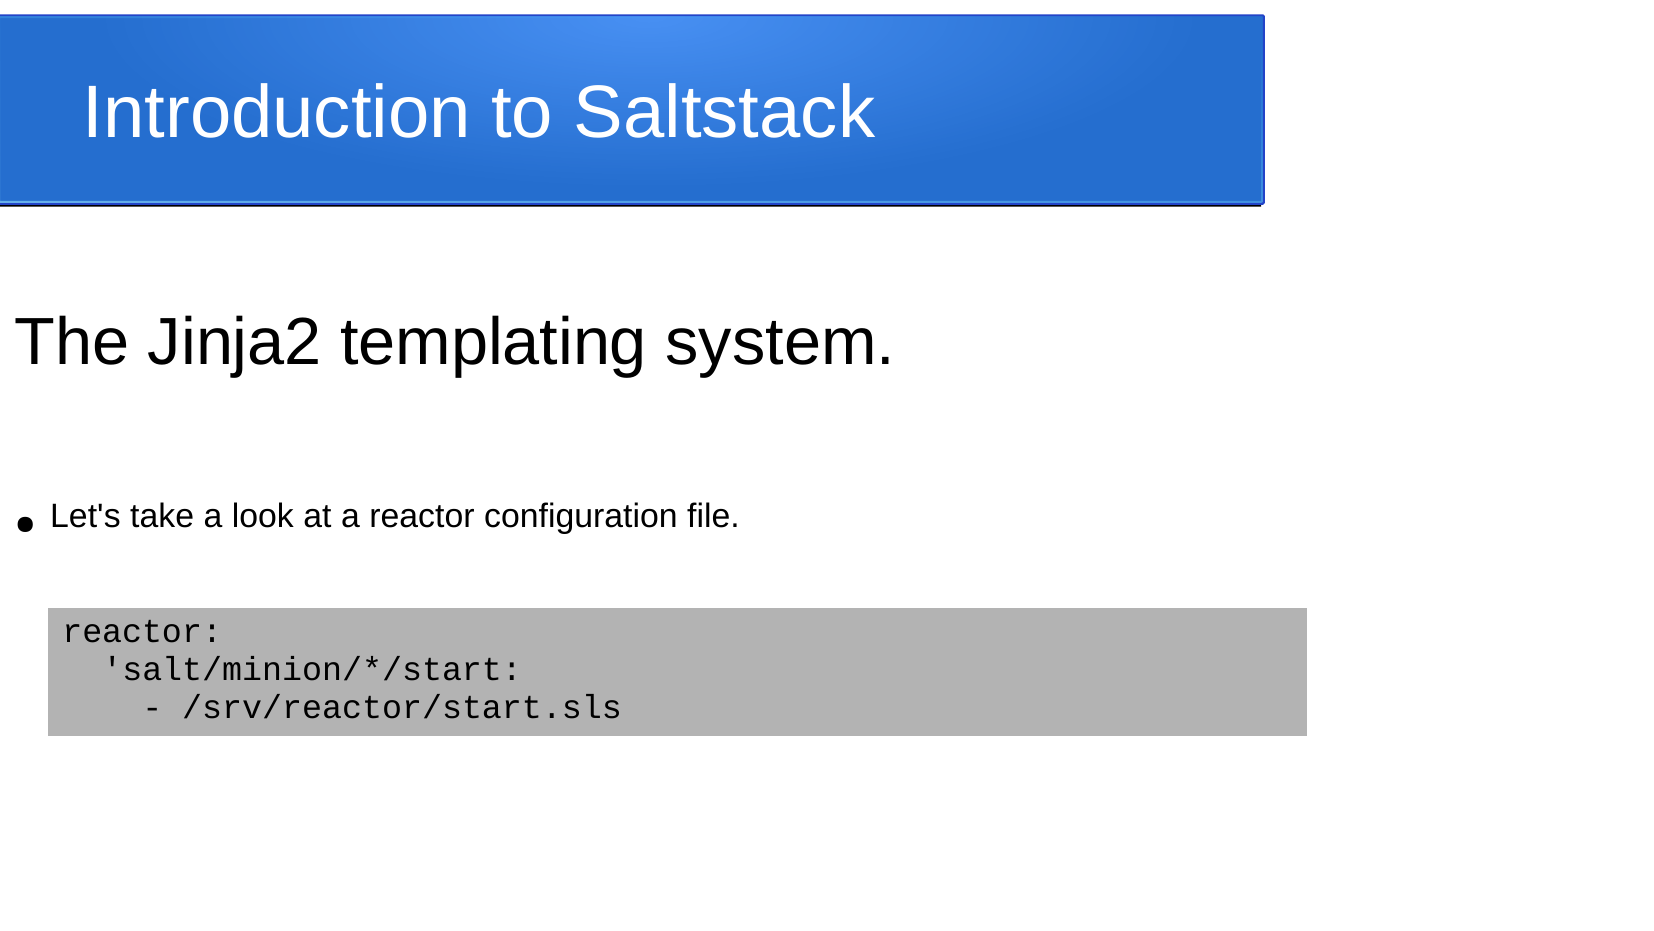

# Introduction to Saltstack
The Jinja2 templating system.
Let's take a look at a reactor configuration file.
| reactor: 'salt/minion/\*/start: - /srv/reactor/start.sls |
| --- |